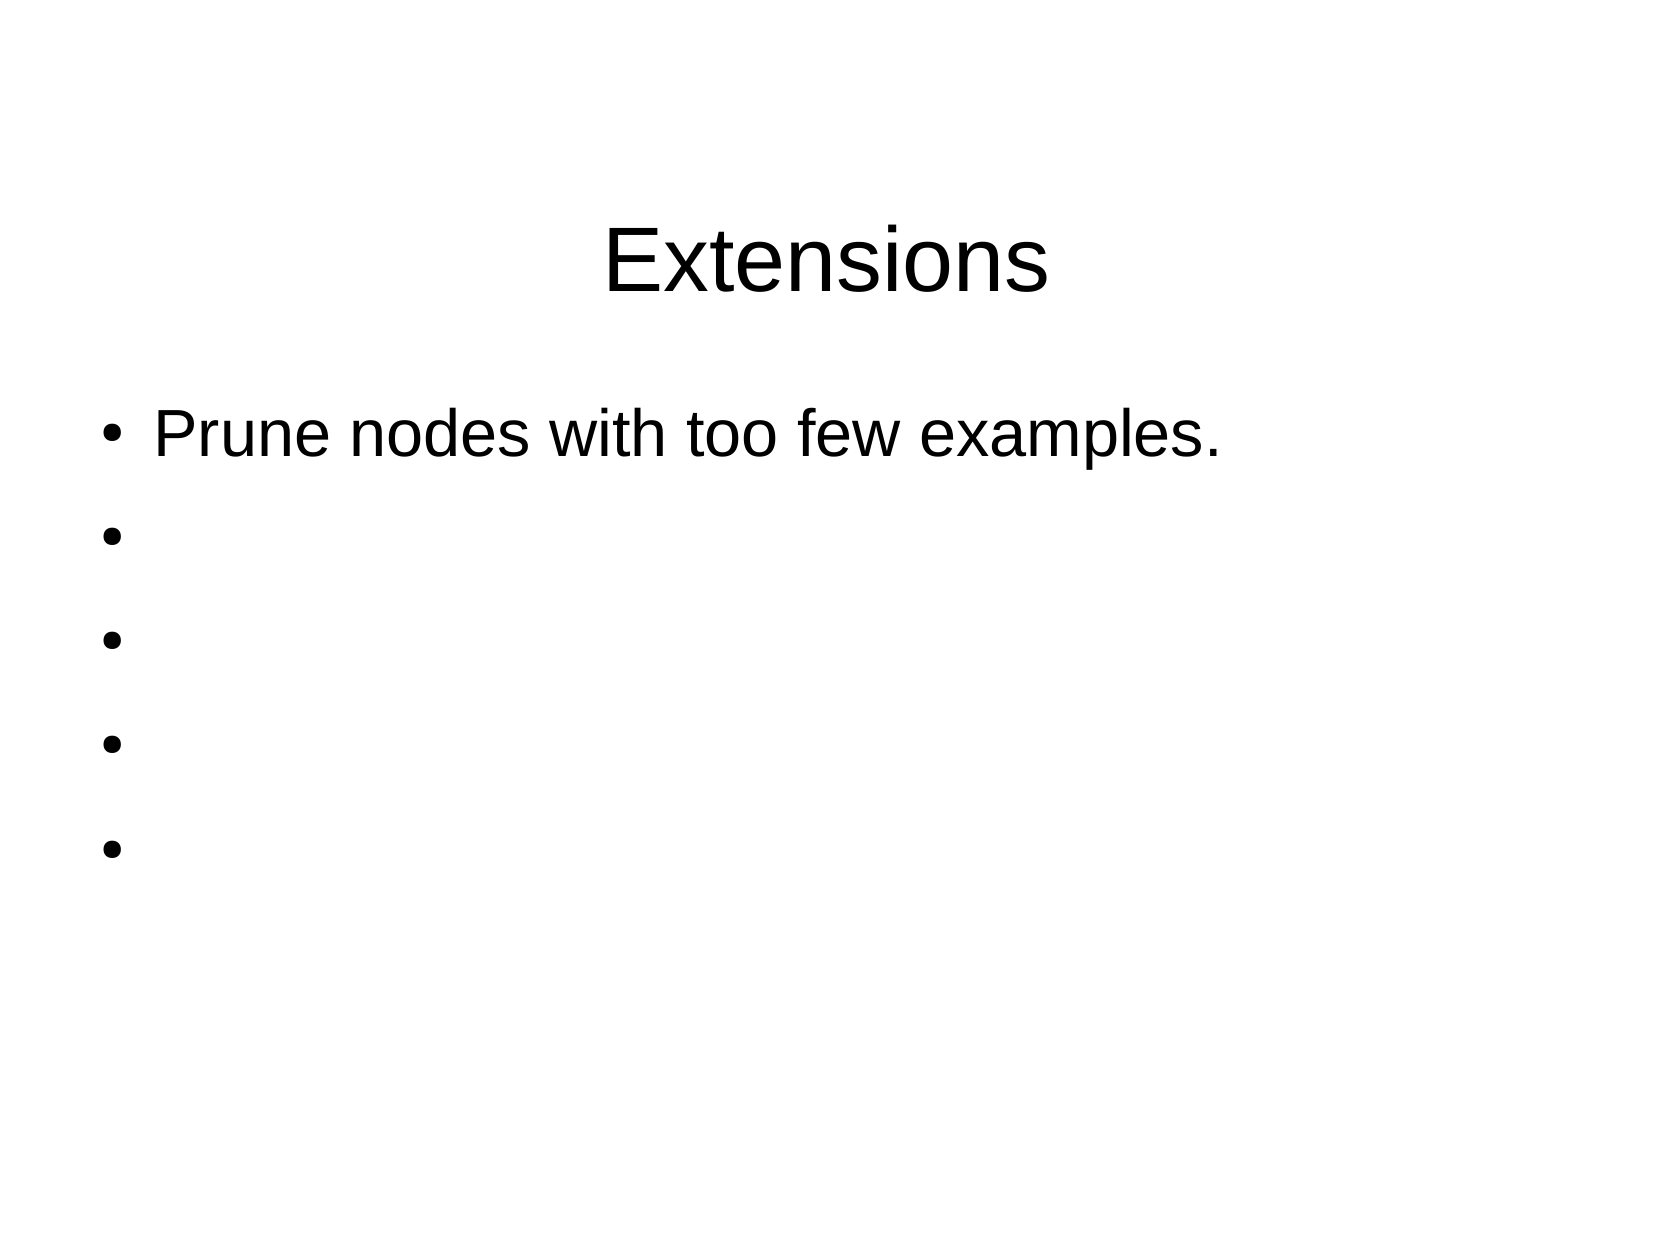

# Extensions
Prune nodes with too few examples.